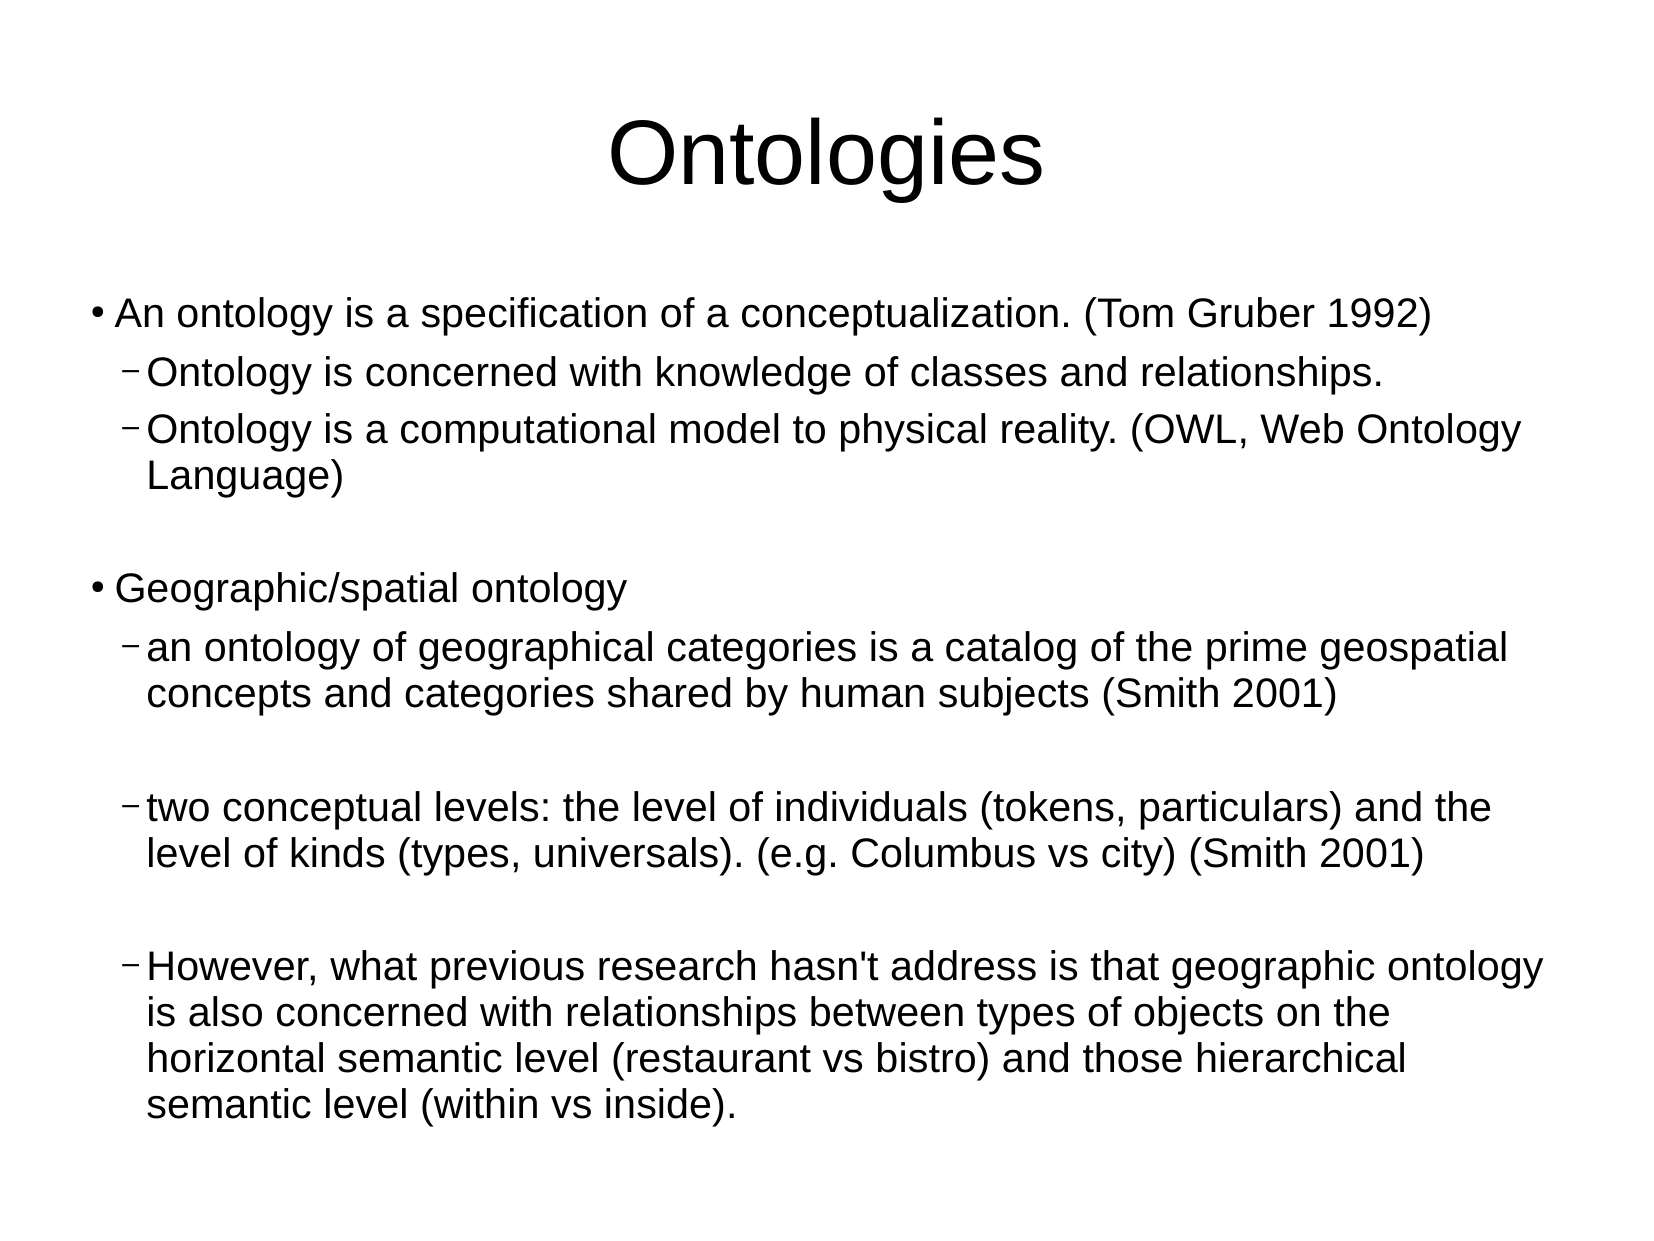

# Ontologies
An ontology is a specification of a conceptualization. (Tom Gruber 1992)
Ontology is concerned with knowledge of classes and relationships.
Ontology is a computational model to physical reality. (OWL, Web Ontology Language)
Geographic/spatial ontology
an ontology of geographical categories is a catalog of the prime geospatial concepts and categories shared by human subjects (Smith 2001)
two conceptual levels: the level of individuals (tokens, particulars) and the level of kinds (types, universals). (e.g. Columbus vs city) (Smith 2001)
However, what previous research hasn't address is that geographic ontology is also concerned with relationships between types of objects on the horizontal semantic level (restaurant vs bistro) and those hierarchical semantic level (within vs inside).